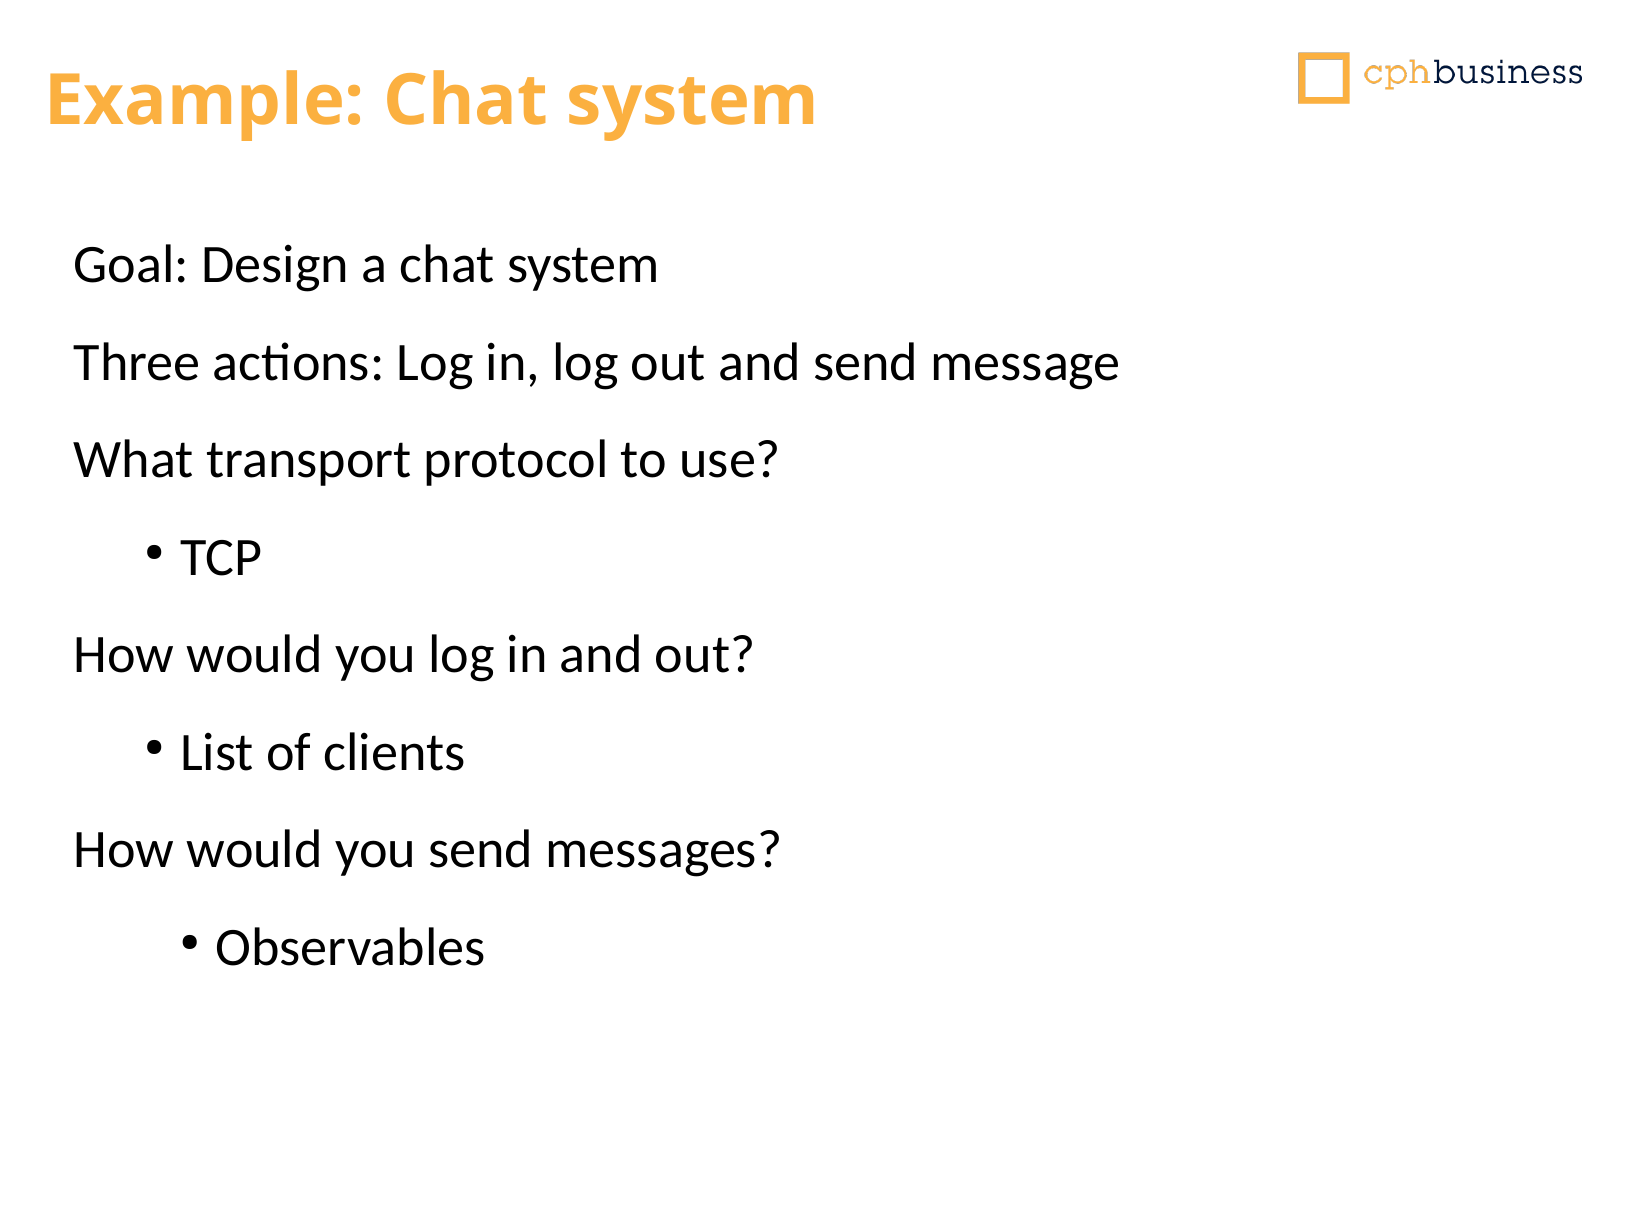

Example: Chat system
Goal: Design a chat system
Three actions: Log in, log out and send message
What transport protocol to use?
TCP
How would you log in and out?
List of clients
How would you send messages?
Observables